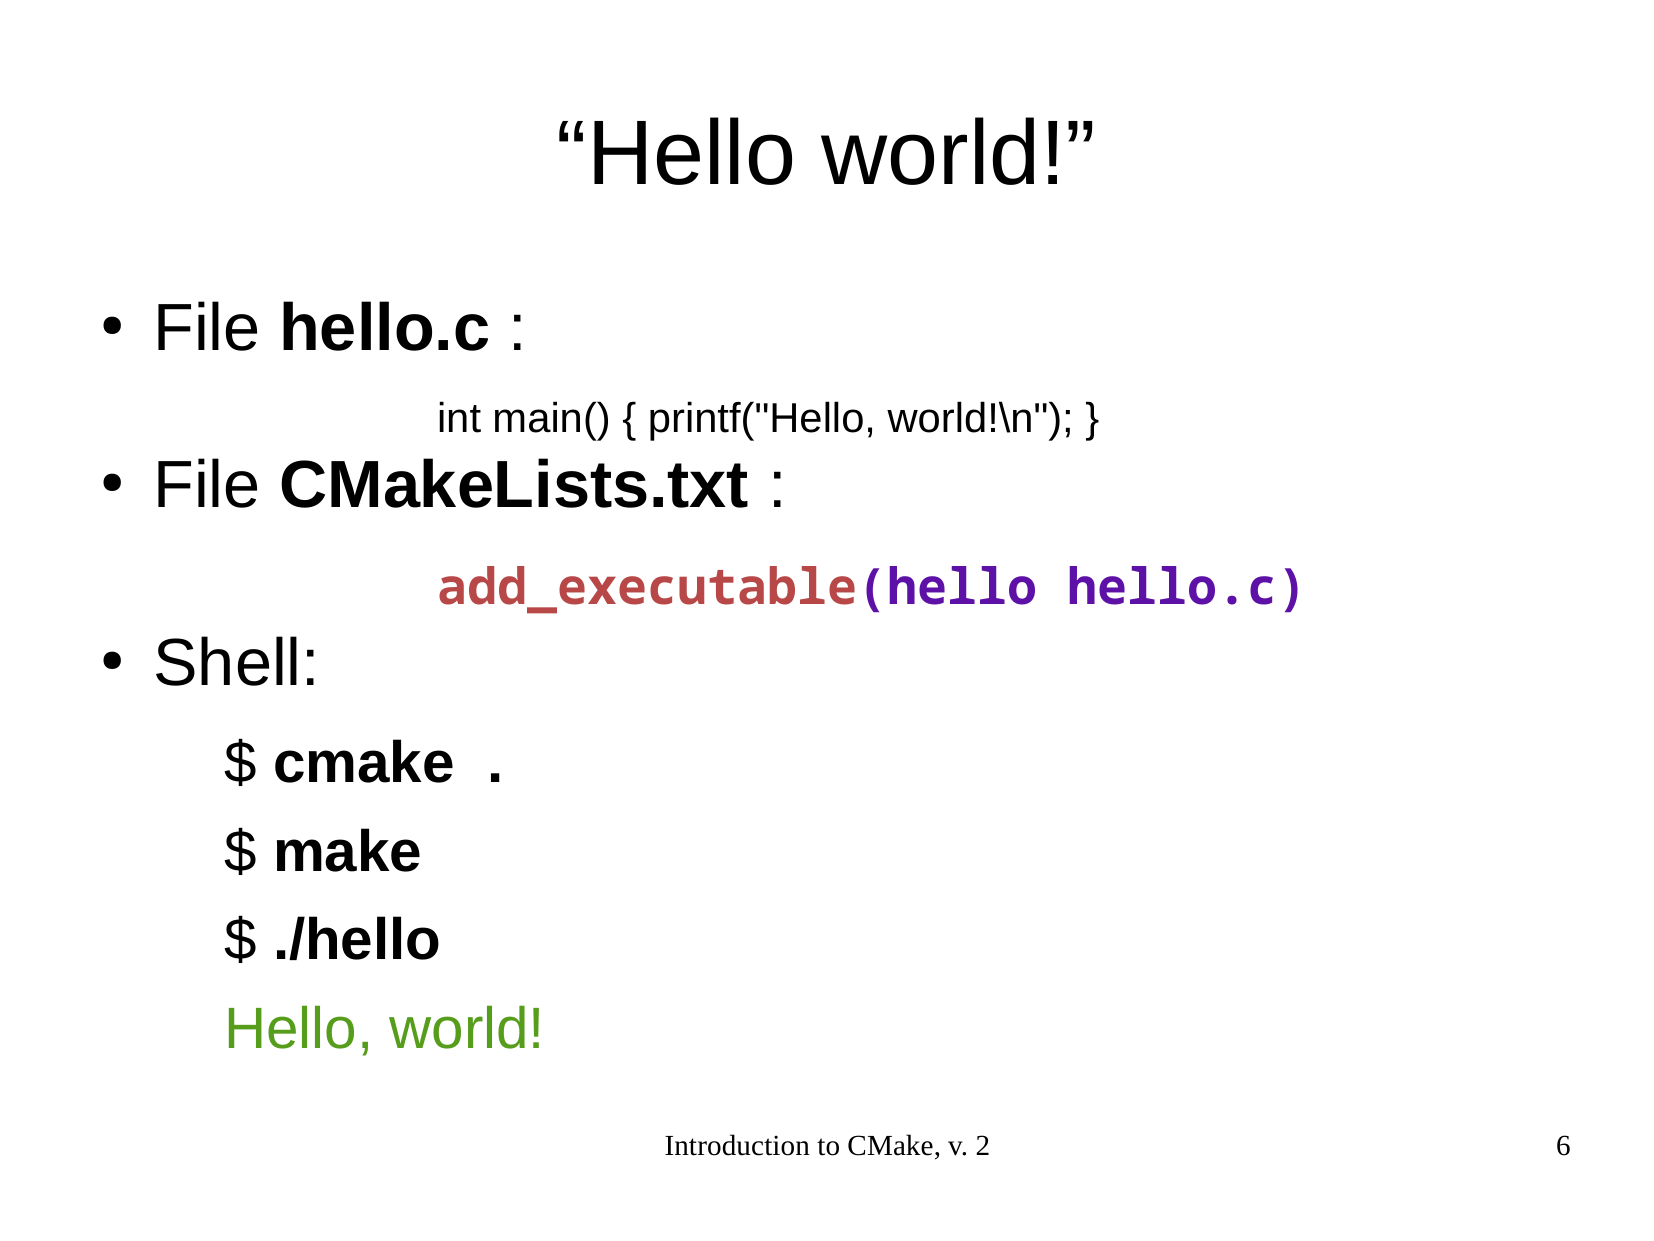

# “Hello world!”
File hello.c :
int main() { printf("Hello, world!\n"); }
File CMakeLists.txt :
add_executable(hello hello.c)
Shell:
$ cmake .
$ make
$ ./hello
Hello, world!
Introduction to CMake, v. 2
6